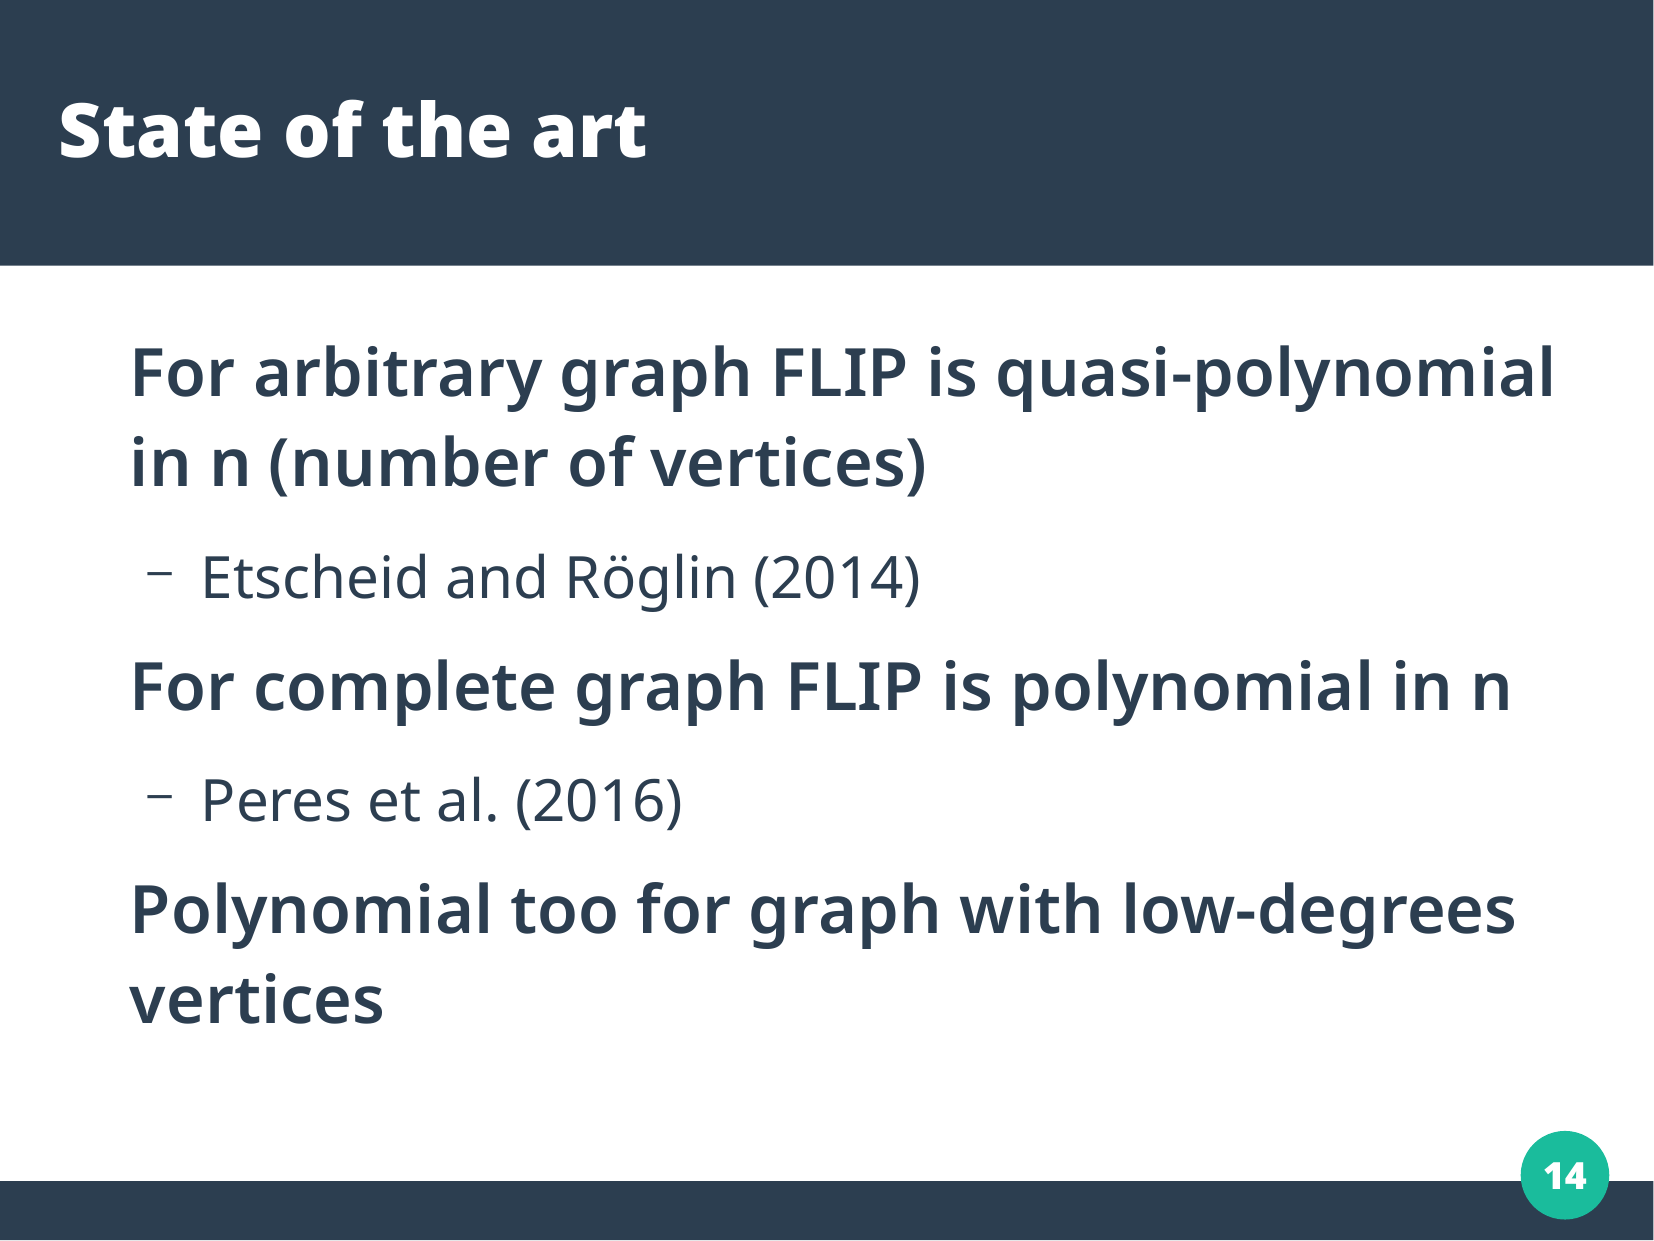

# State of the art
For arbitrary graph FLIP is quasi-polynomial in n (number of vertices)
Etscheid and Röglin (2014)
For complete graph FLIP is polynomial in n
Peres et al. (2016)
Polynomial too for graph with low-degrees vertices
14